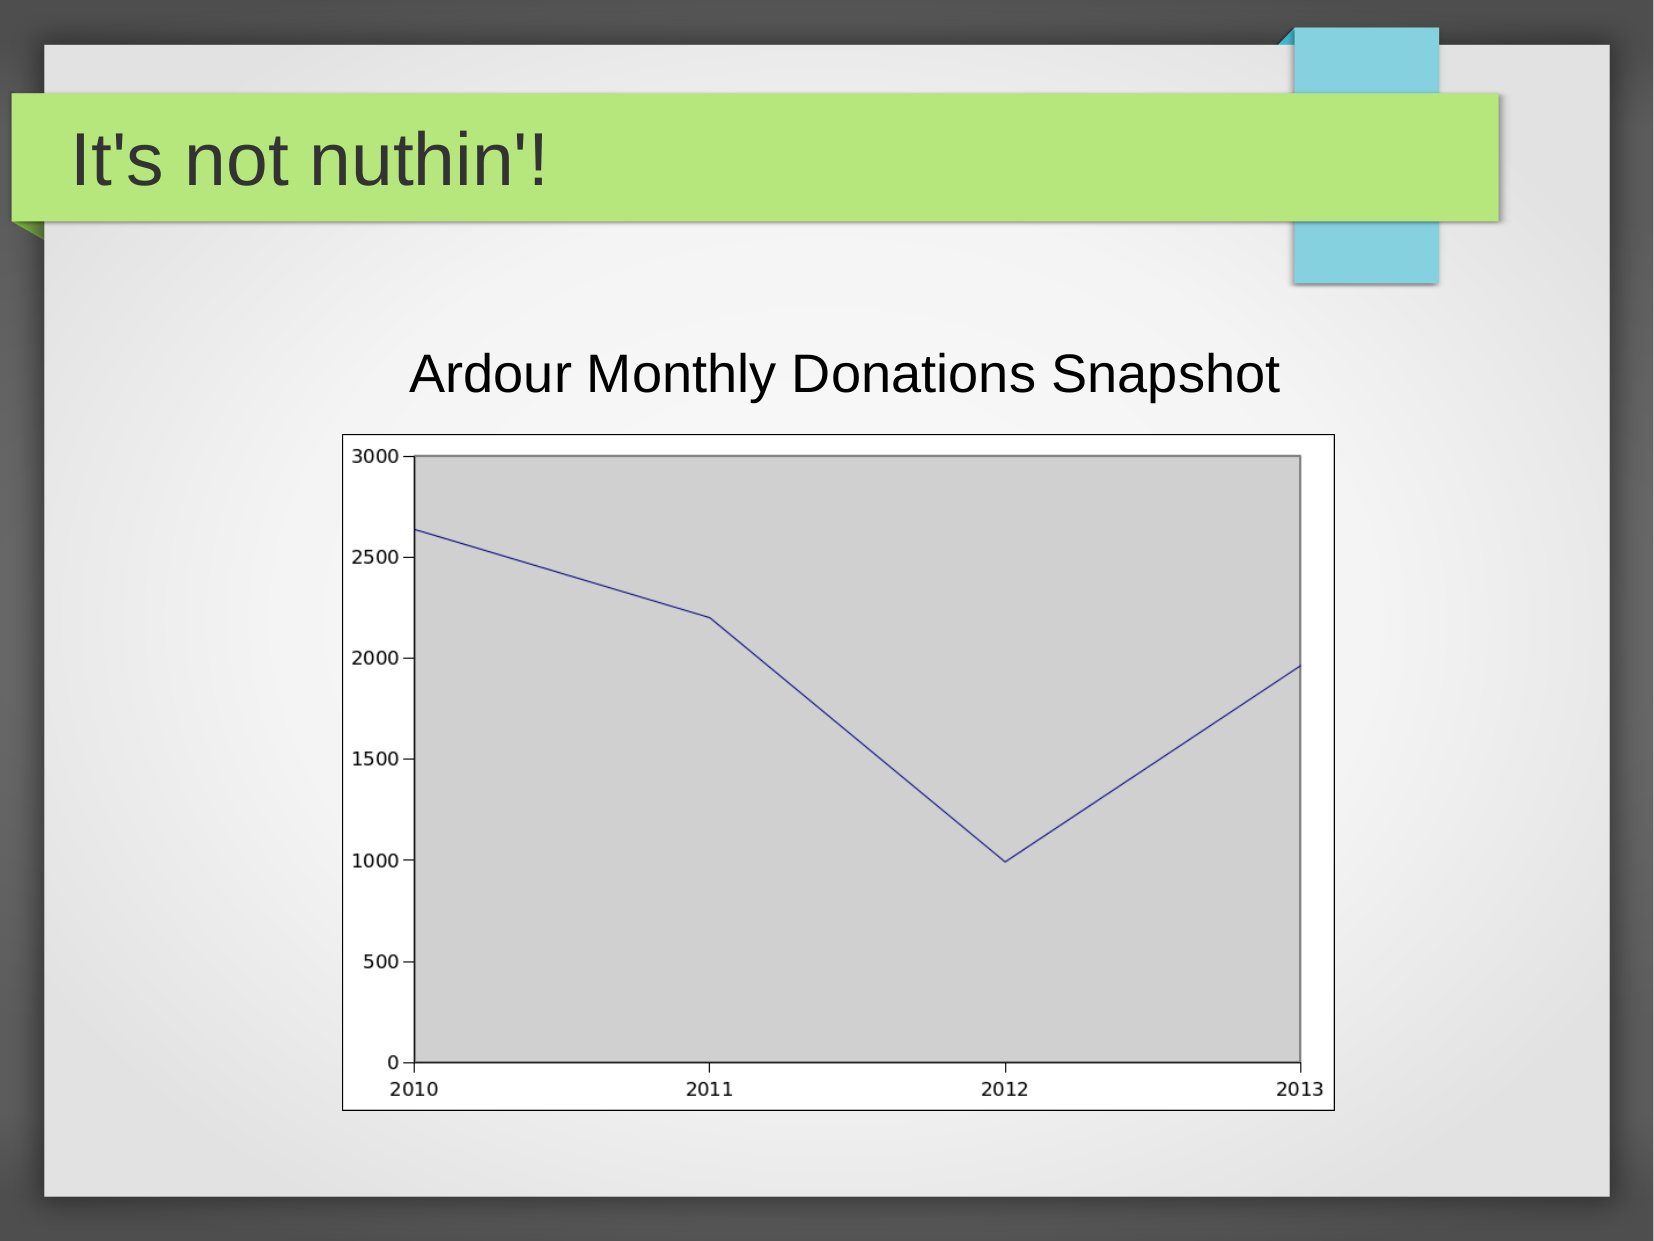

It's not nuthin'!
# Ardour Monthly Donations Snapshot